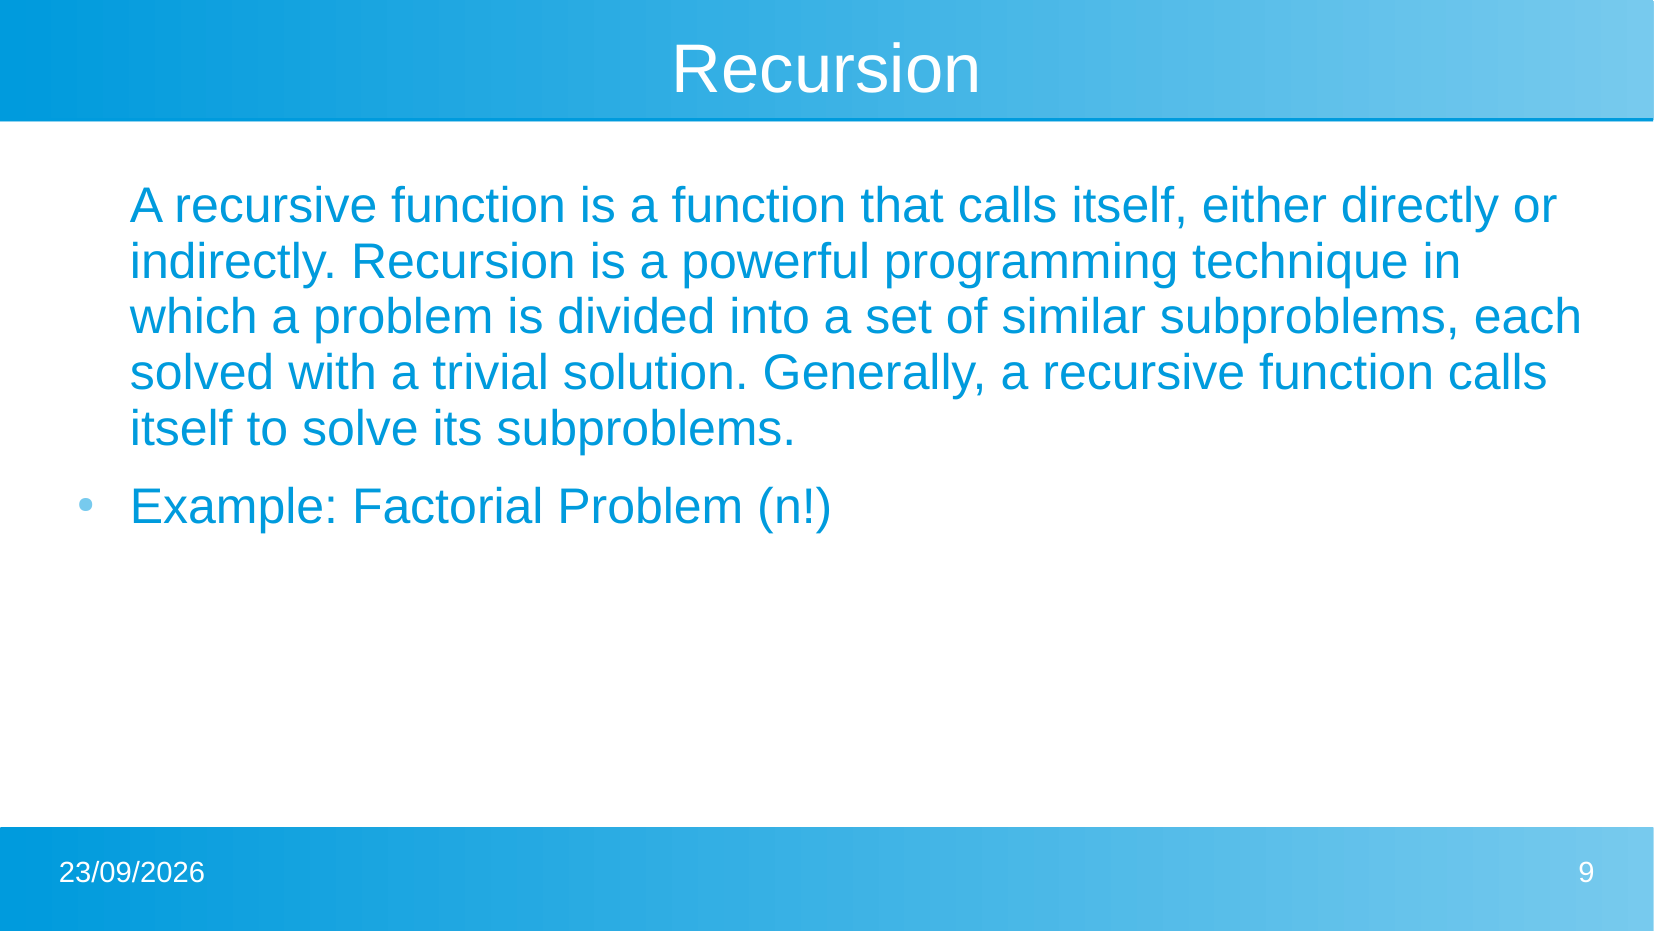

# Recursion
A recursive function is a function that calls itself, either directly or indirectly. Recursion is a powerful programming technique in which a problem is divided into a set of similar subproblems, each solved with a trivial solution. Generally, a recursive function calls itself to solve its subproblems.
Example: Factorial Problem (n!)
9